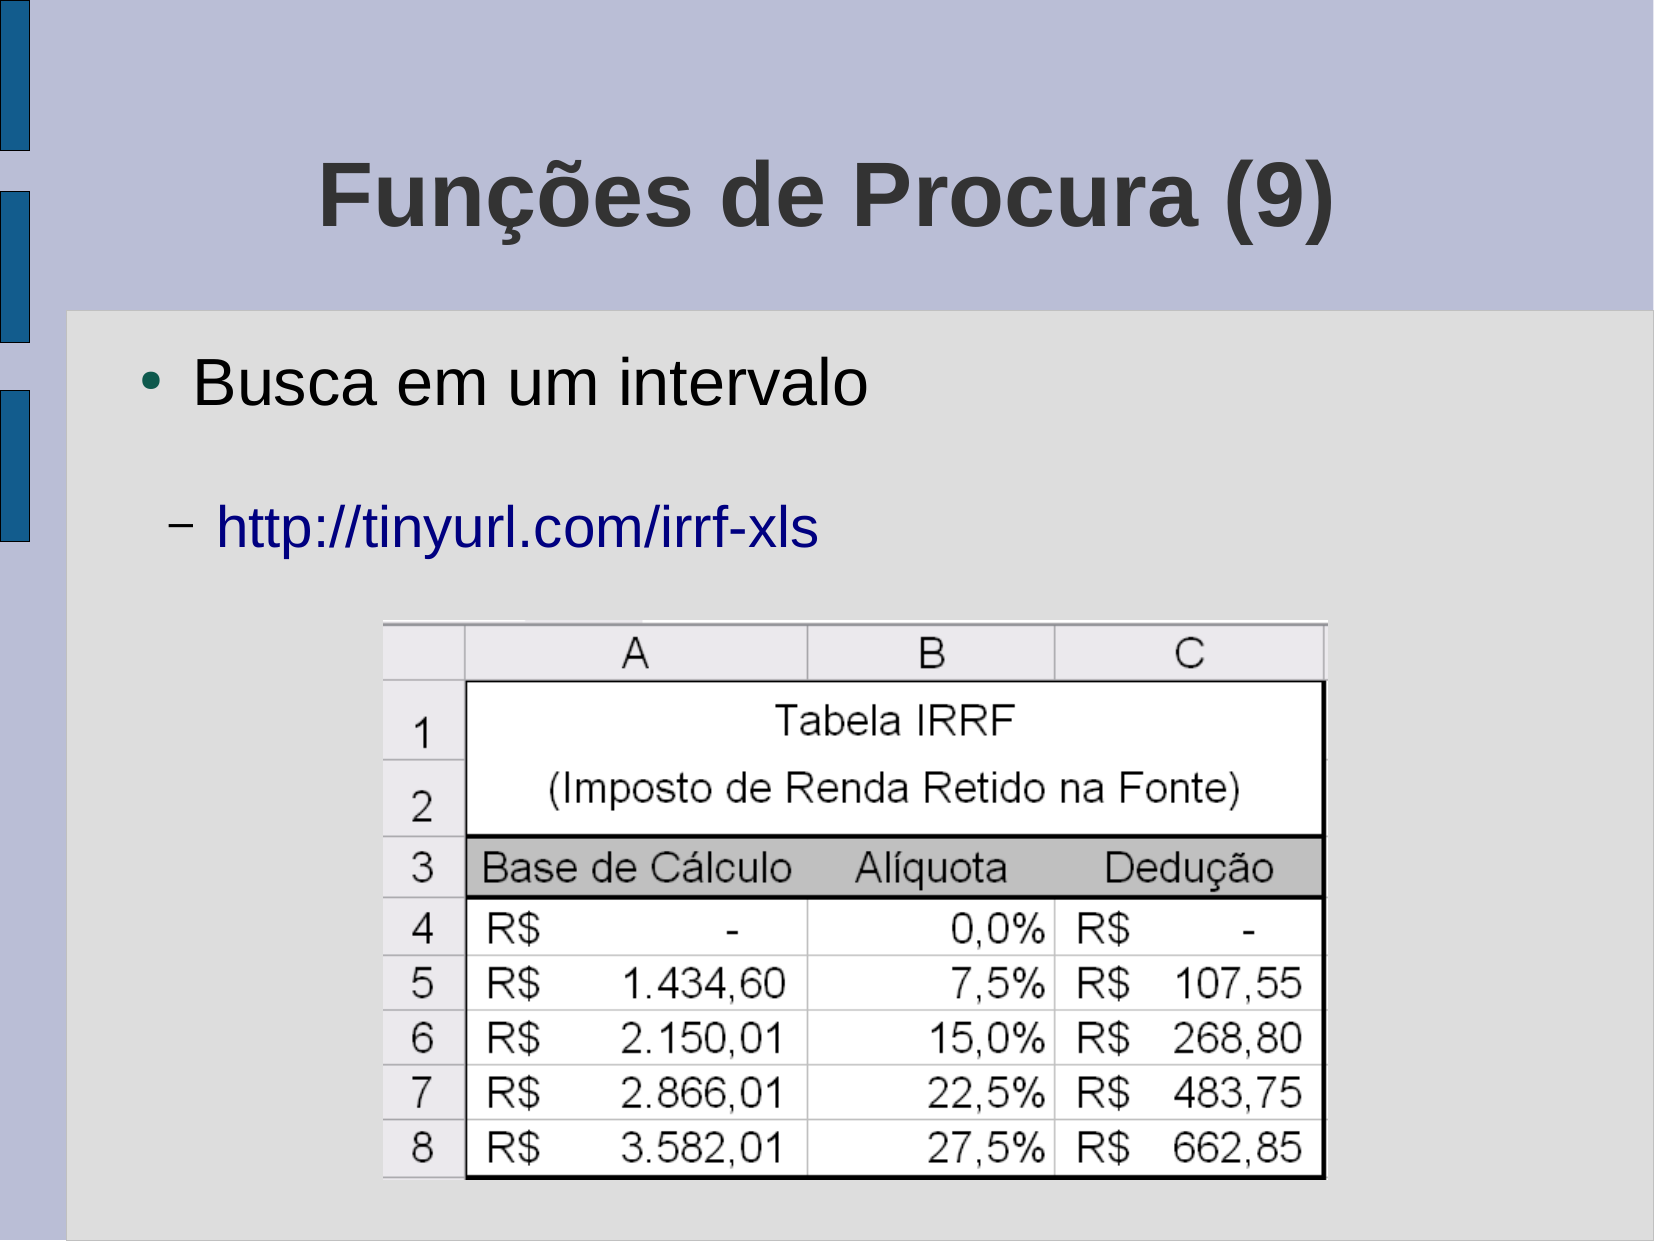

# Funções de Procura (9)
Busca em um intervalo
http://tinyurl.com/irrf-xls